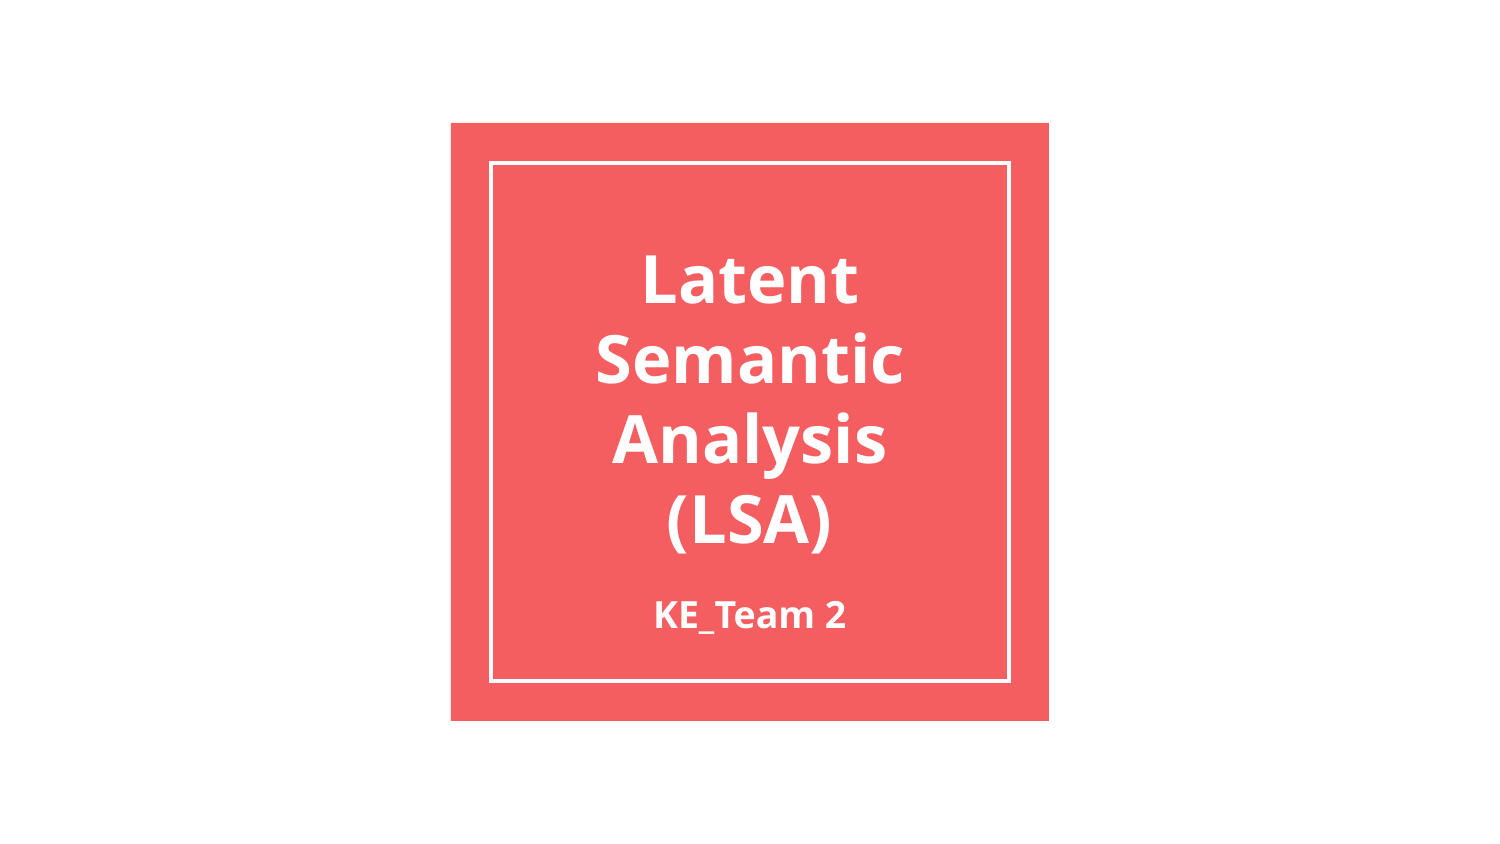

# Latent Semantic Analysis (LSA)
KE_Team 2